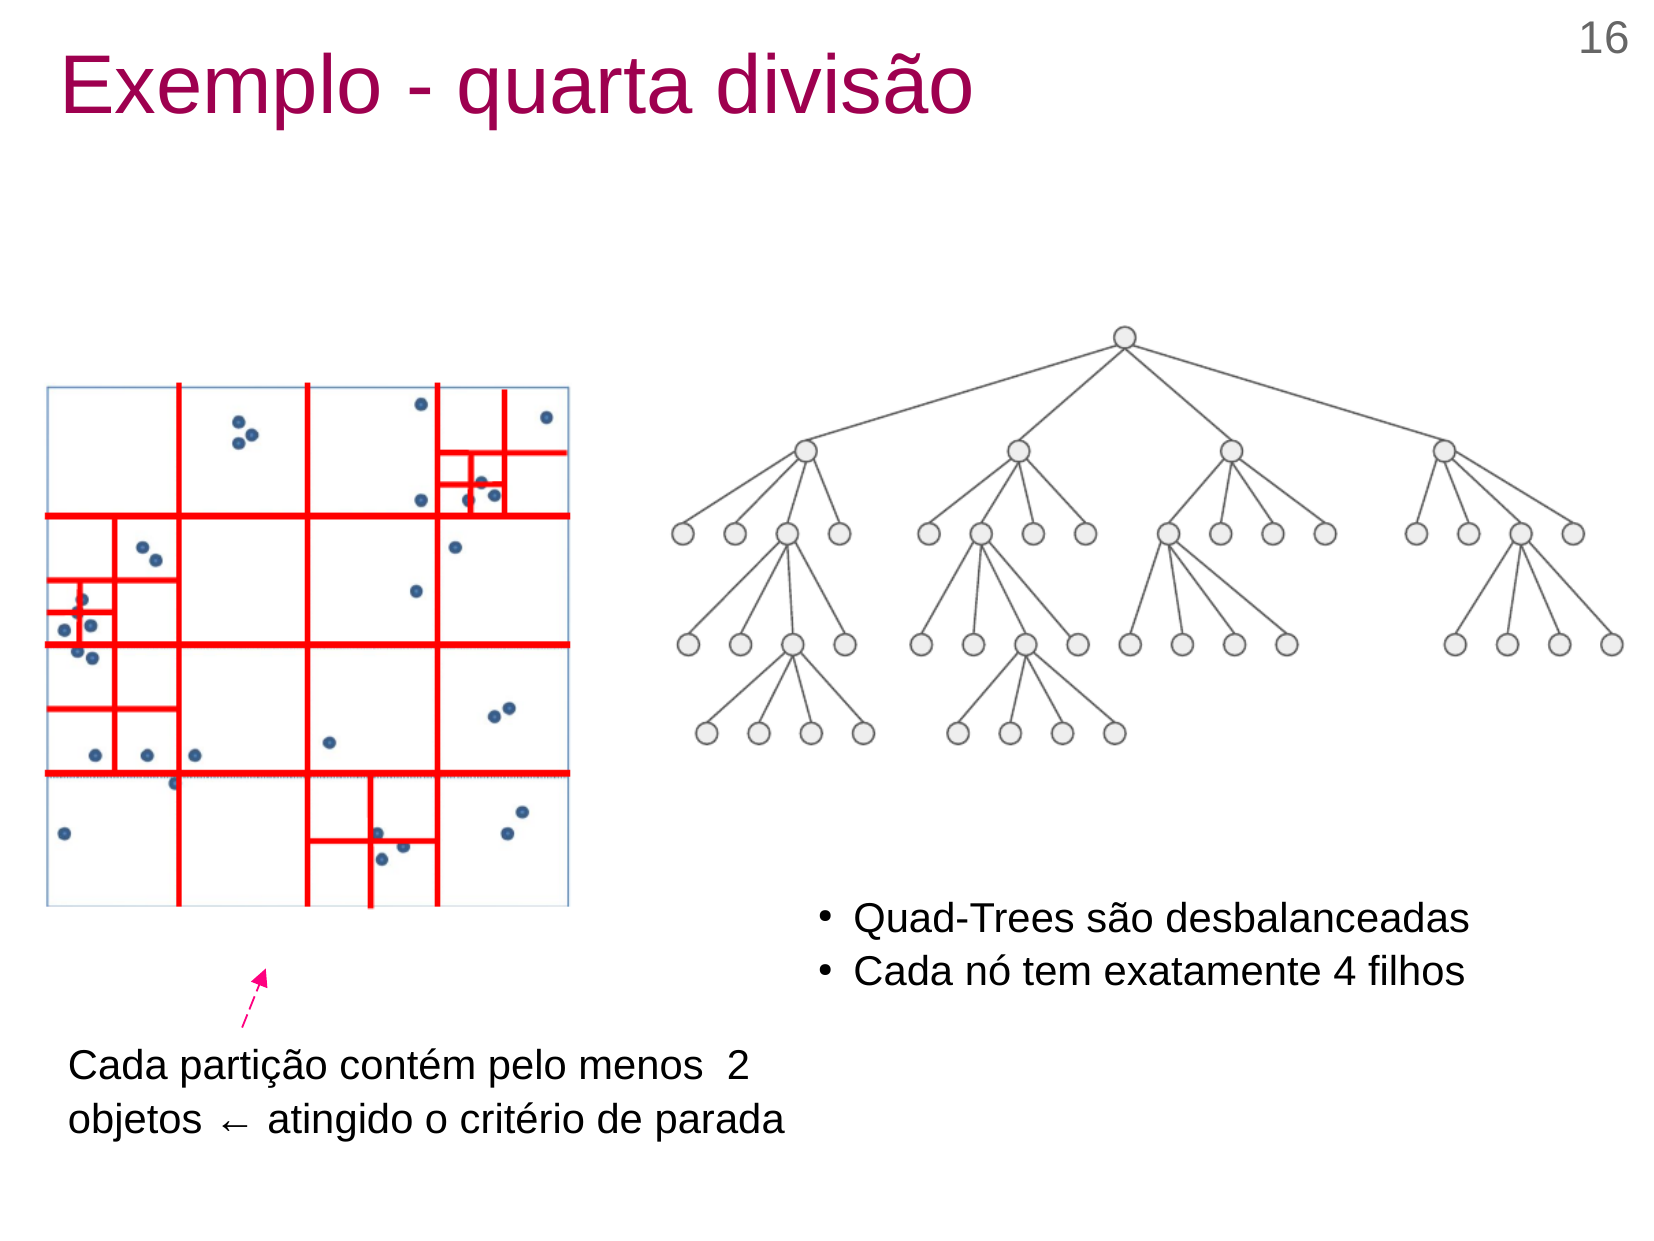

16
# Exemplo - quarta divisão
Quad-Trees são desbalanceadas
Cada nó tem exatamente 4 filhos
Cada partição contém pelo menos 2 objetos ← atingido o critério de parada